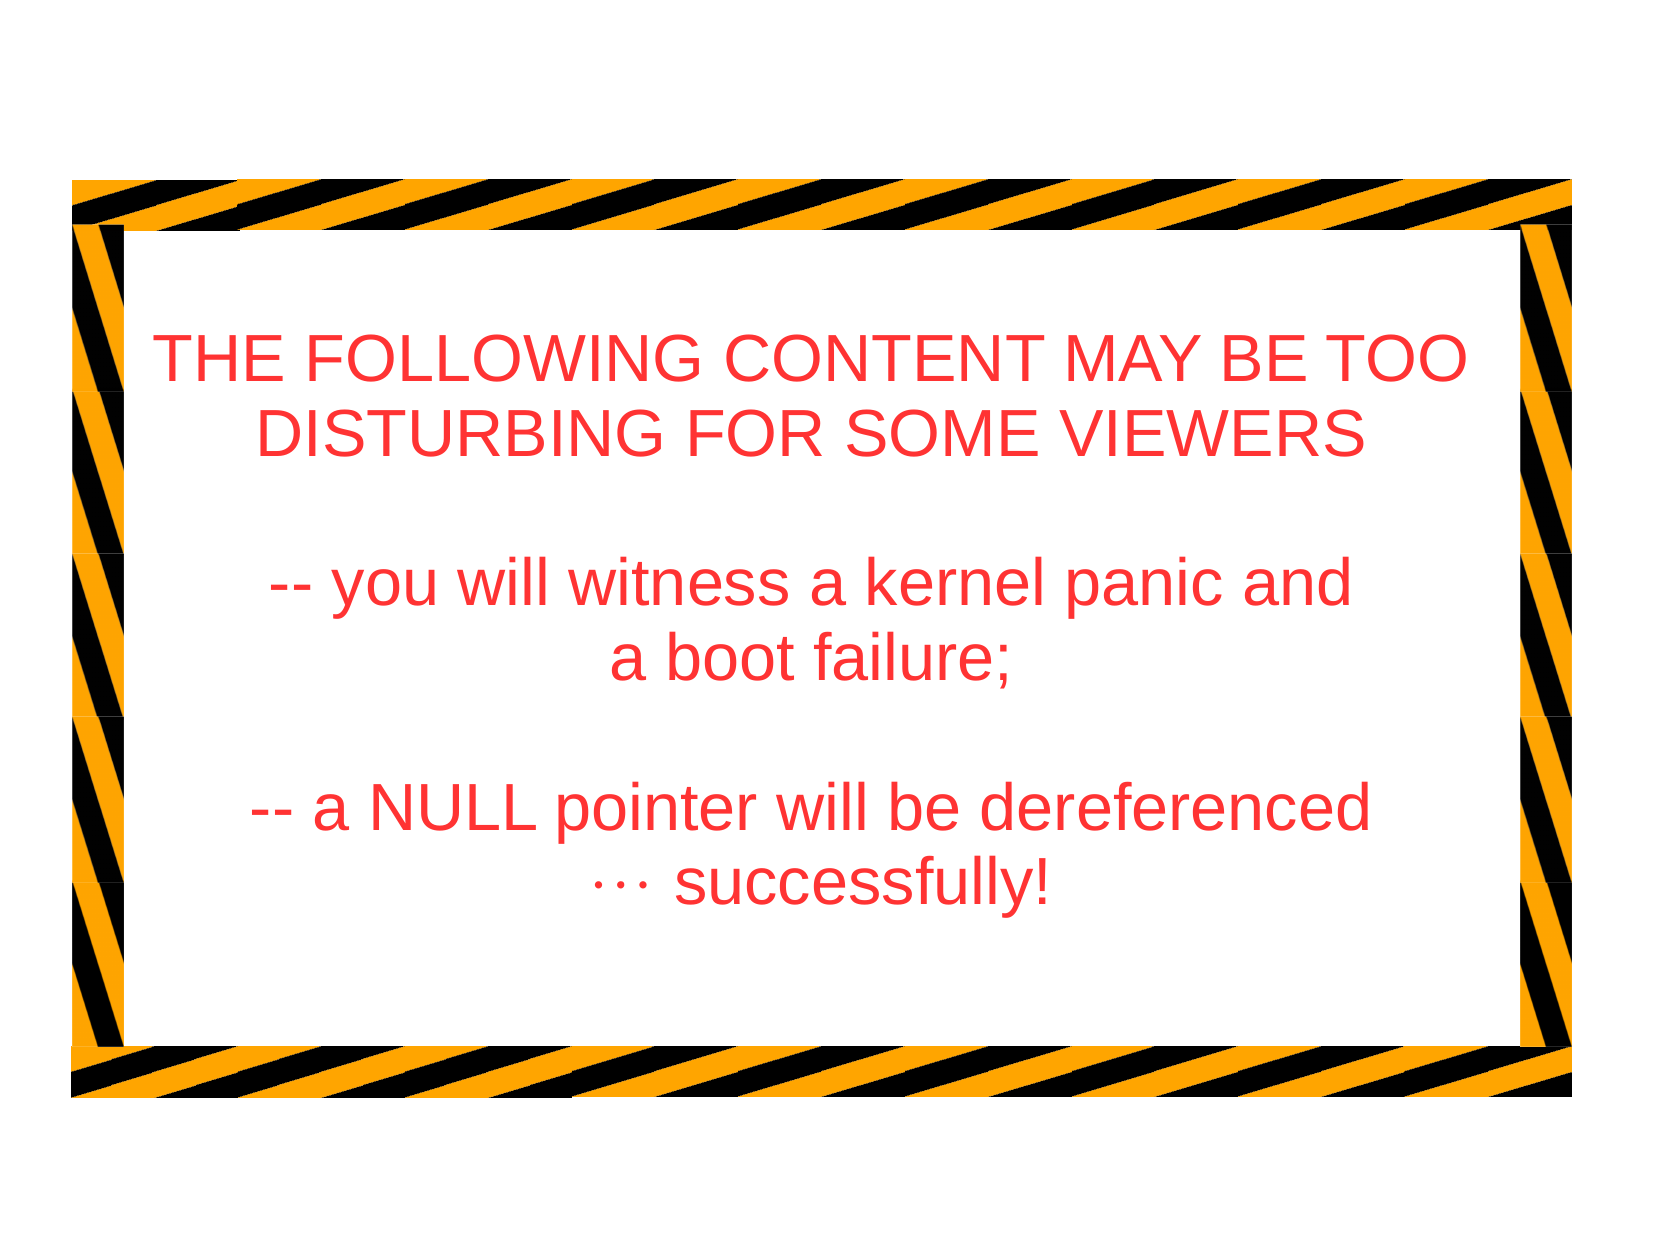

# THE FOLLOWING CONTENT MAY BE TOO DISTURBING FOR SOME VIEWERS
-- you will witness a kernel panic and
a boot failure;
-- a NULL pointer will be dereferenced
 ¼ successfully!